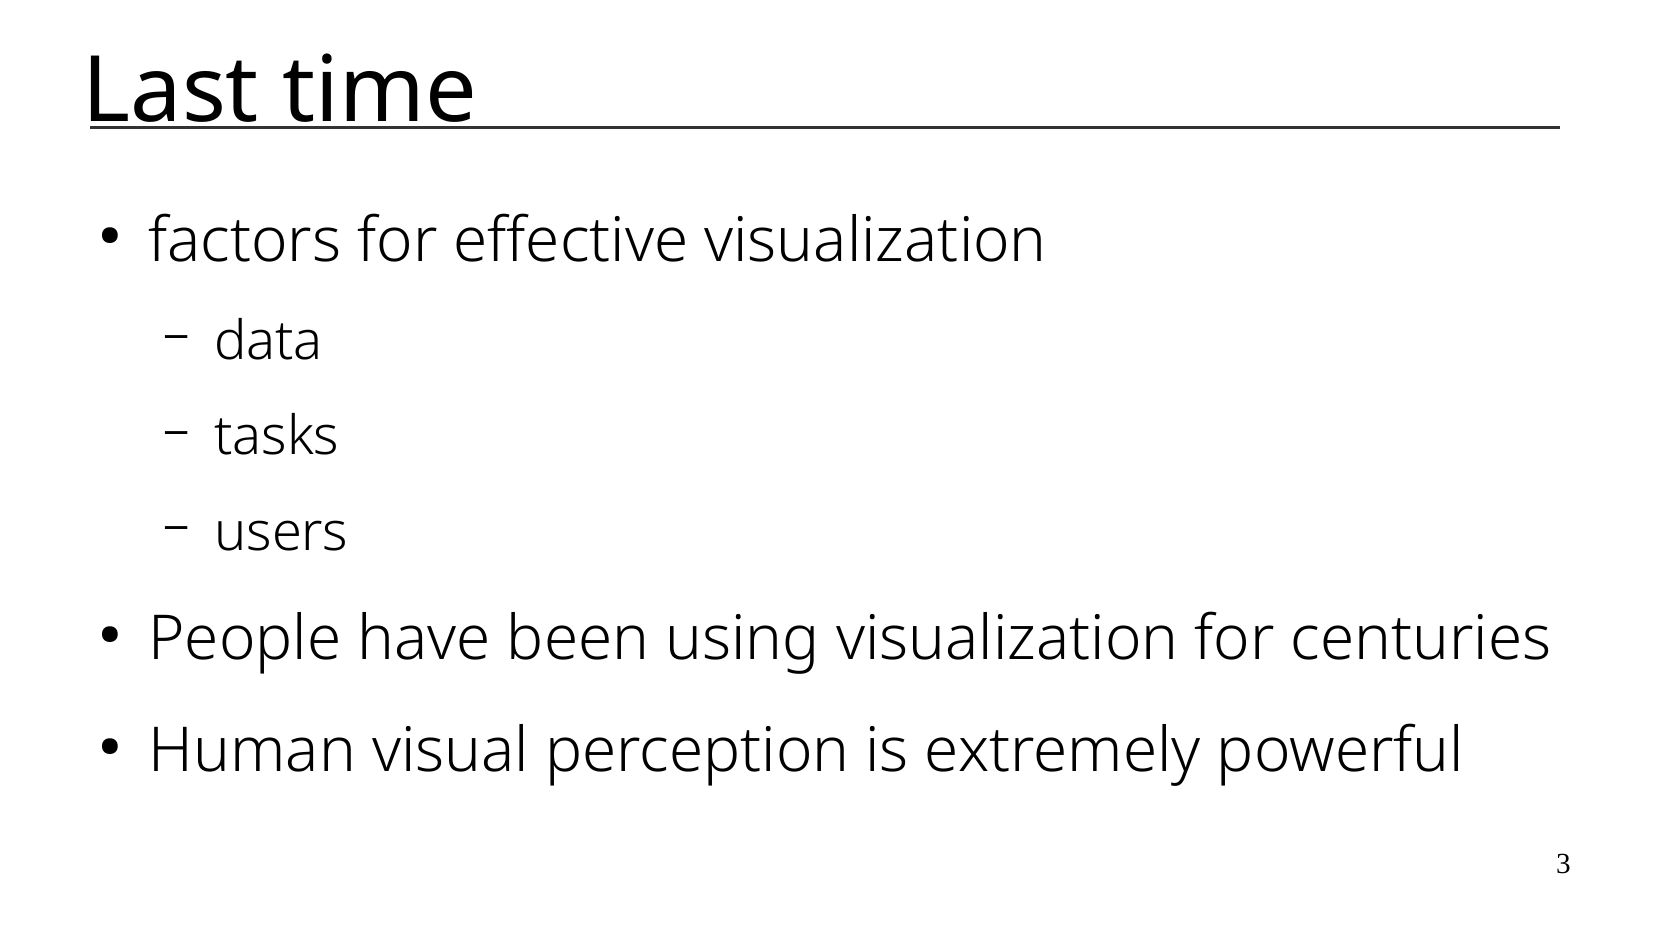

# Last time
factors for effective visualization
data
tasks
users
People have been using visualization for centuries
Human visual perception is extremely powerful
3